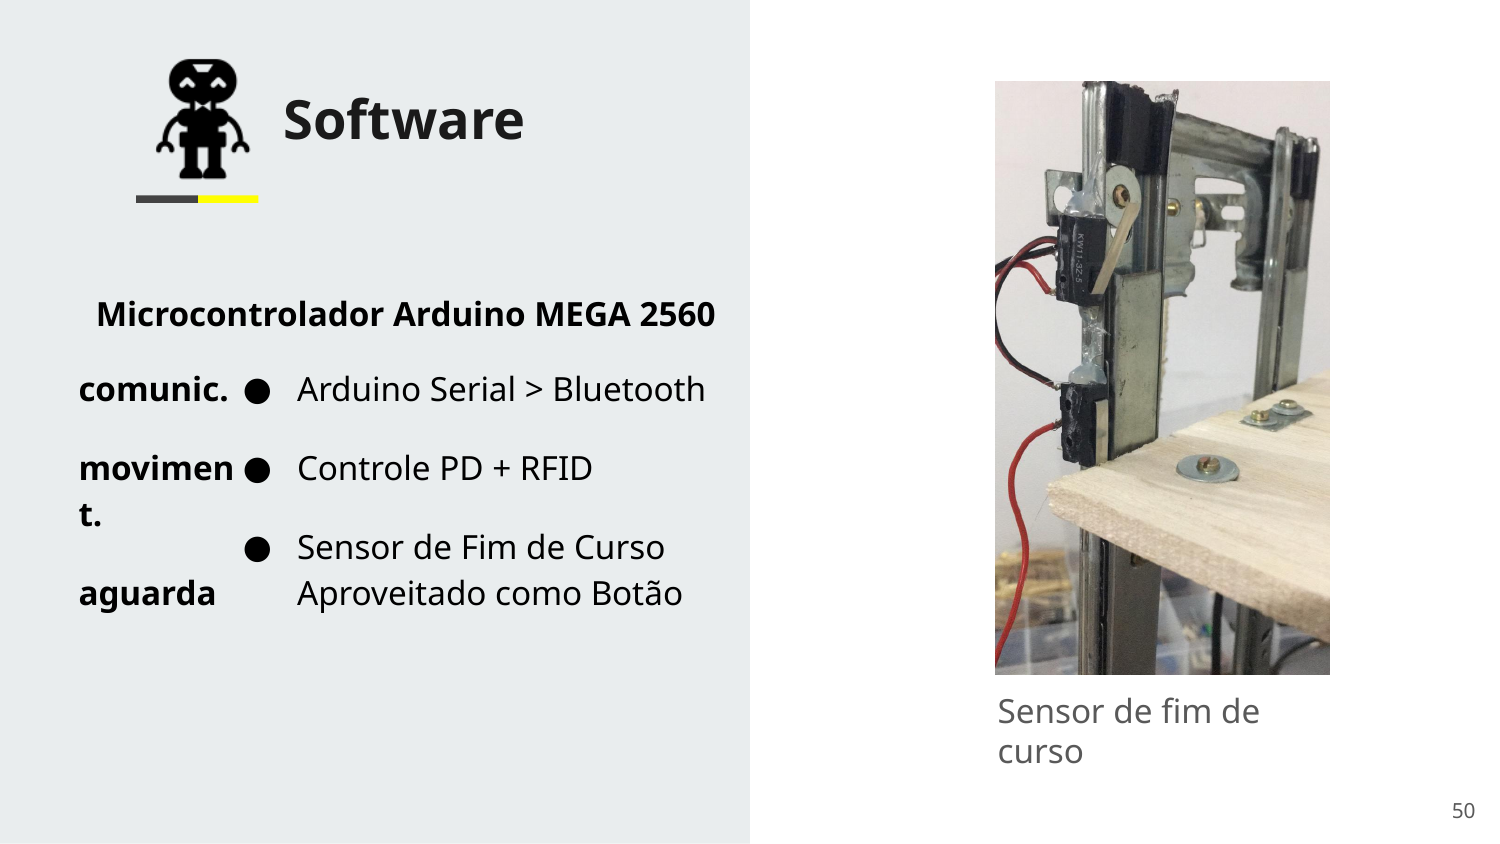

Software
# Microcontrolador Arduino MEGA 2560
comunic.
moviment.
aguarda
Arduino Serial > Bluetooth
Controle PD + RFID
Sensor de Fim de Curso Aproveitado como Botão
Sensor de fim de curso